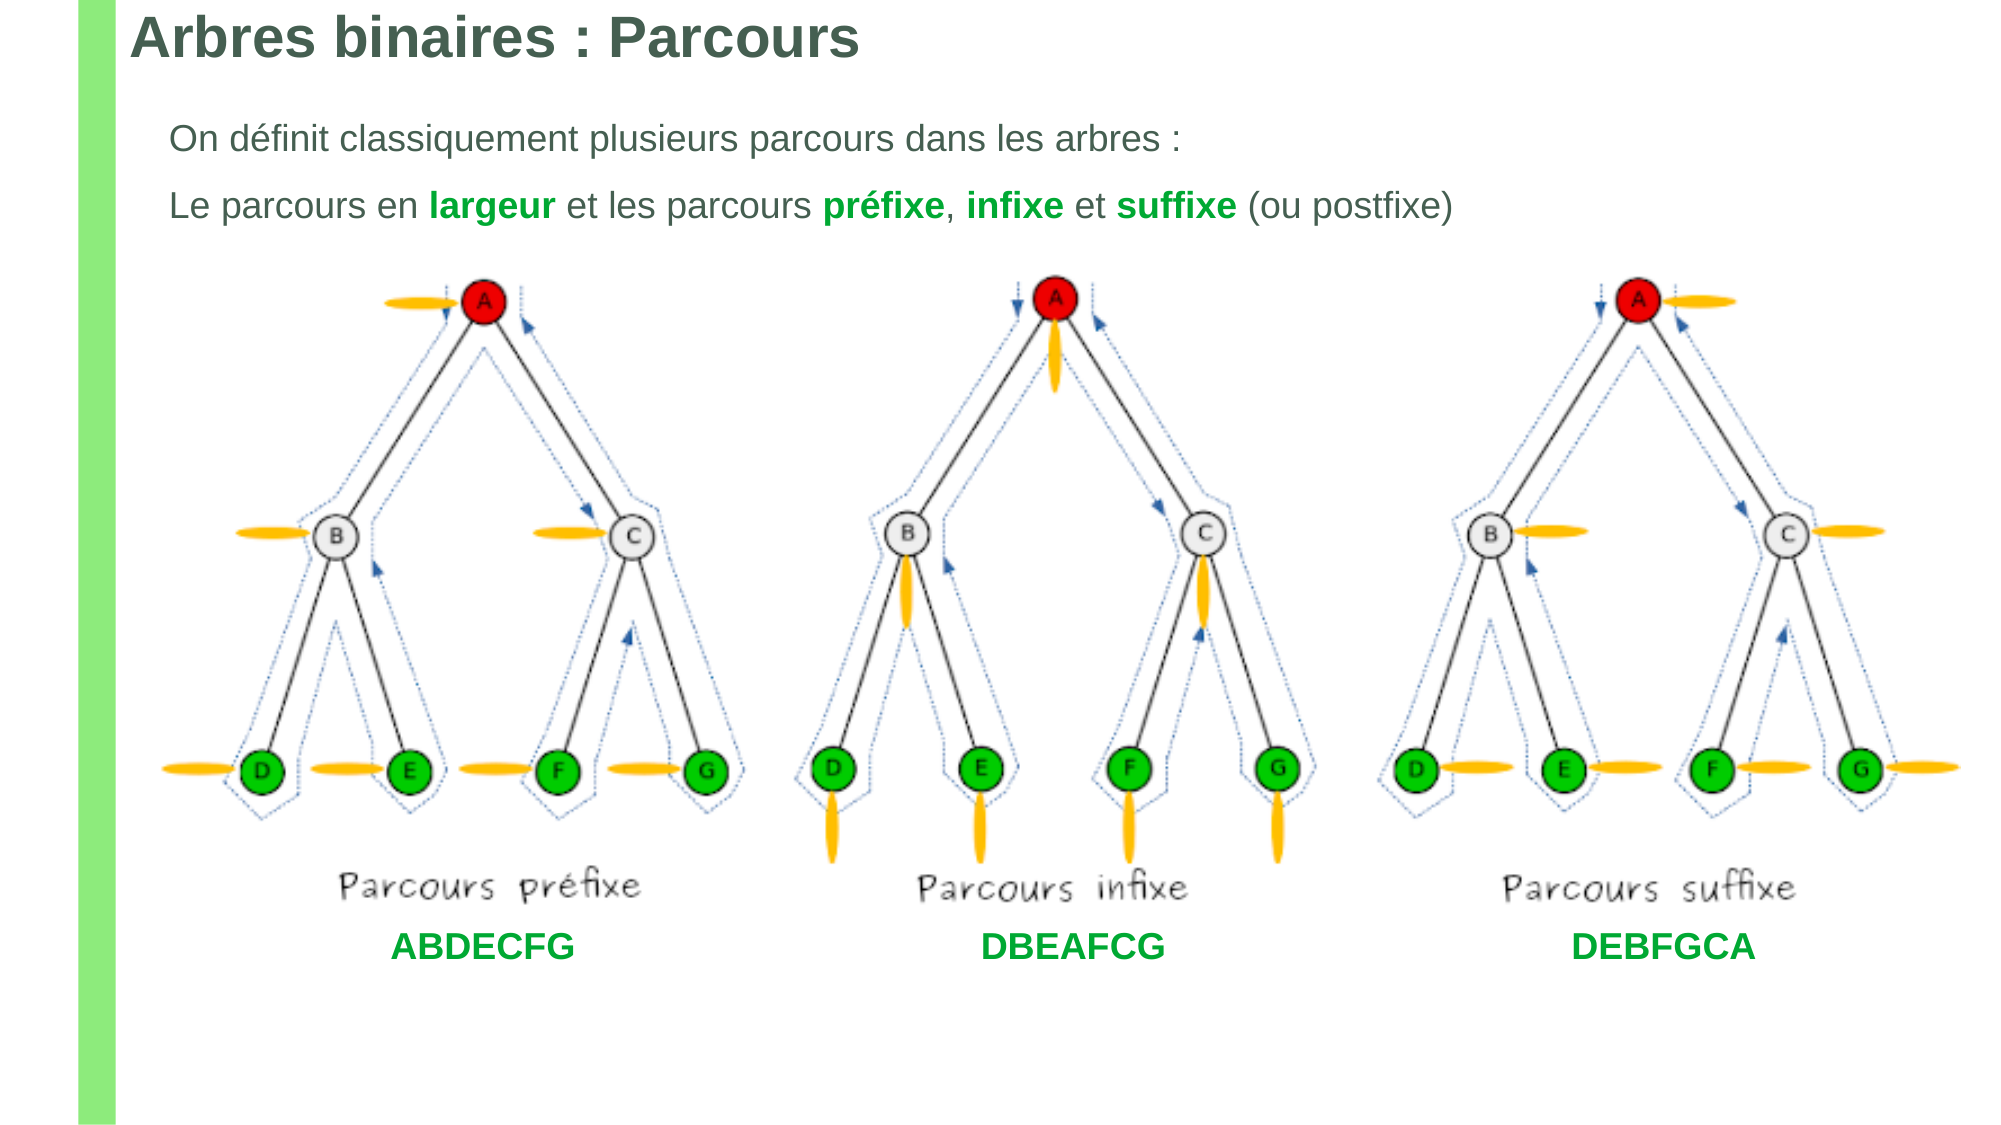

Arbres binaires : Parcours
On définit classiquement plusieurs parcours dans les arbres :
Le parcours en largeur et les parcours préfixe, infixe et suffixe (ou postfixe)
			ABDECFG						DBEAFCG						DEBFGCA